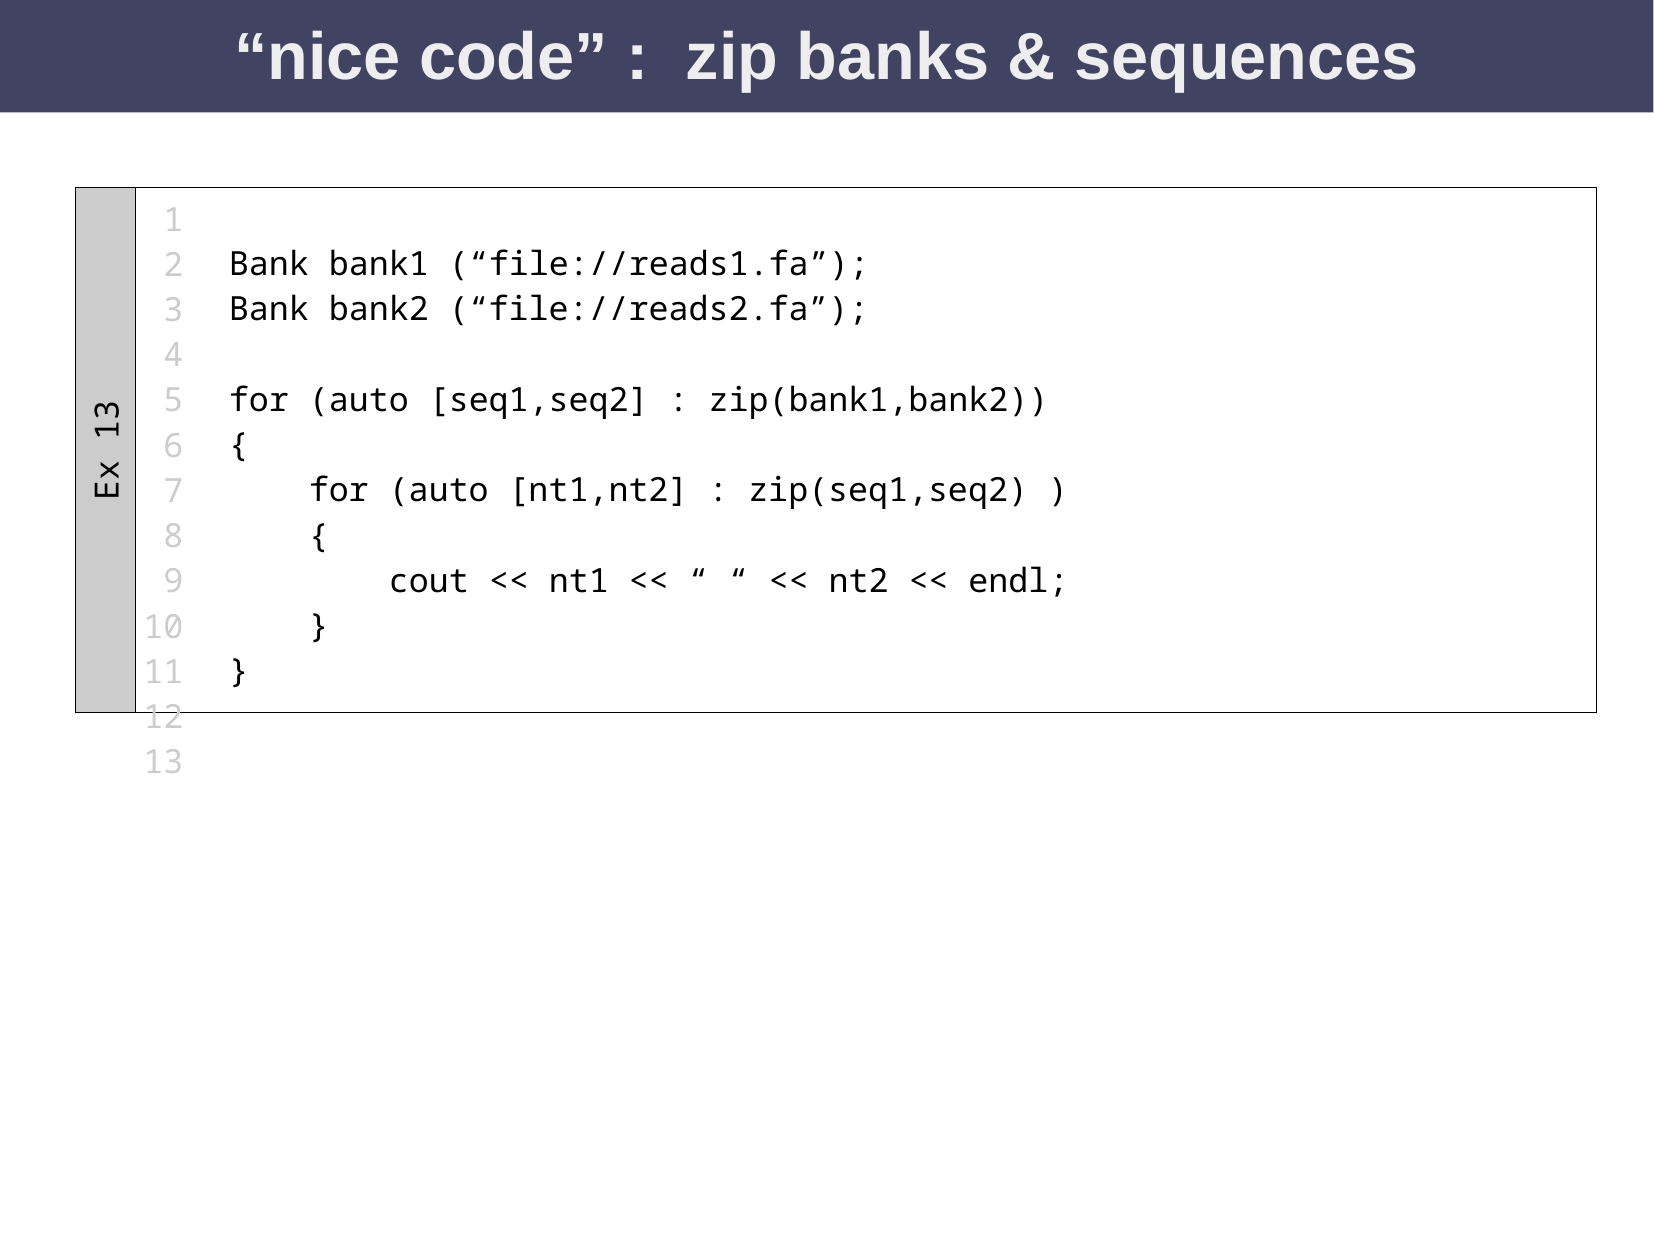

“nice code” : zip banks & sequences
 Bank bank1 (“file://reads1.fa”);
 Bank bank2 (“file://reads2.fa”);
 for (auto [seq1,seq2] : zip(bank1,bank2))
 {
 for (auto [nt1,nt2] : zip(seq1,seq2) )
 {
 cout << nt1 << “ “ << nt2 << endl;
 }
 }
 1
 2
 3
 4
 5
 6
 7
 8
 9
10
11
12
13
Ex 13